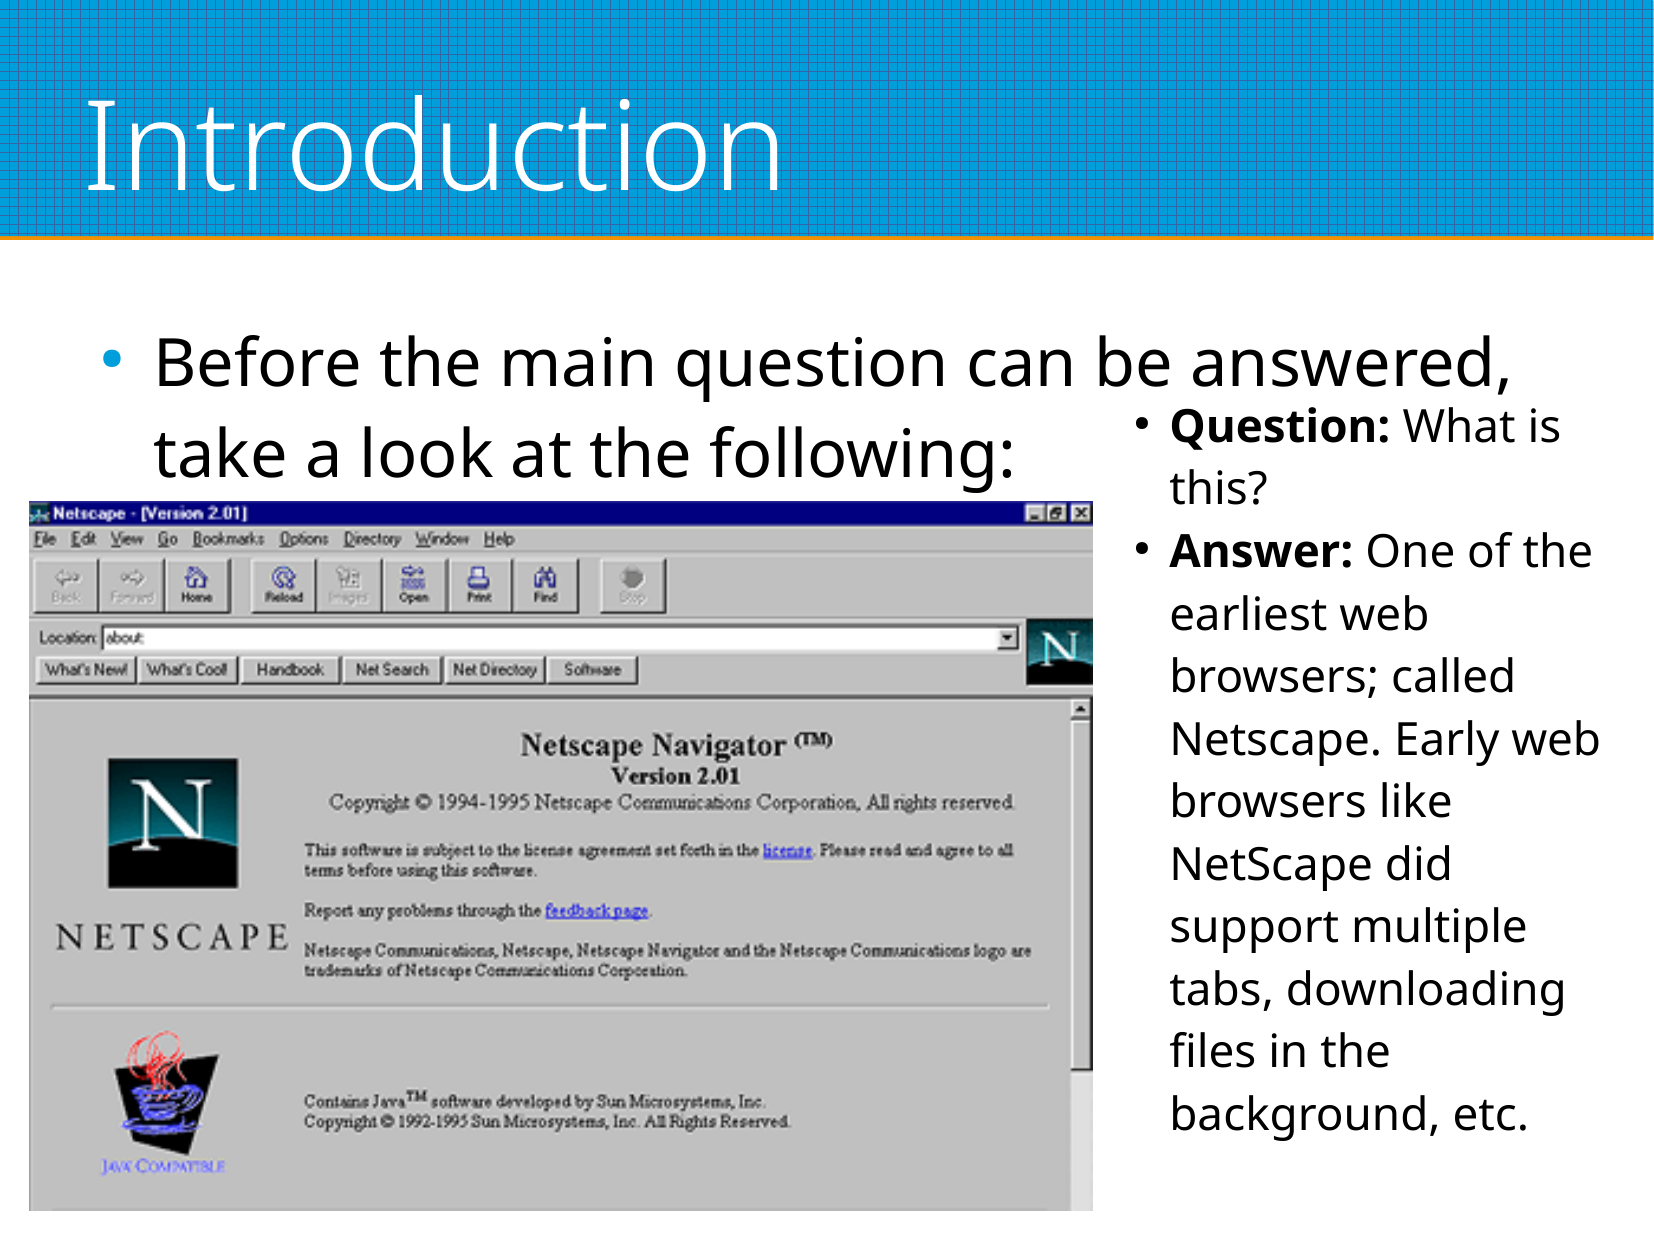

# Introduction
Before the main question can be answered, take a look at the following:
Question: What is this?
Answer: One of the earliest web browsers; called Netscape. Early web browsers like NetScape did support multiple tabs, downloading files in the background, etc.